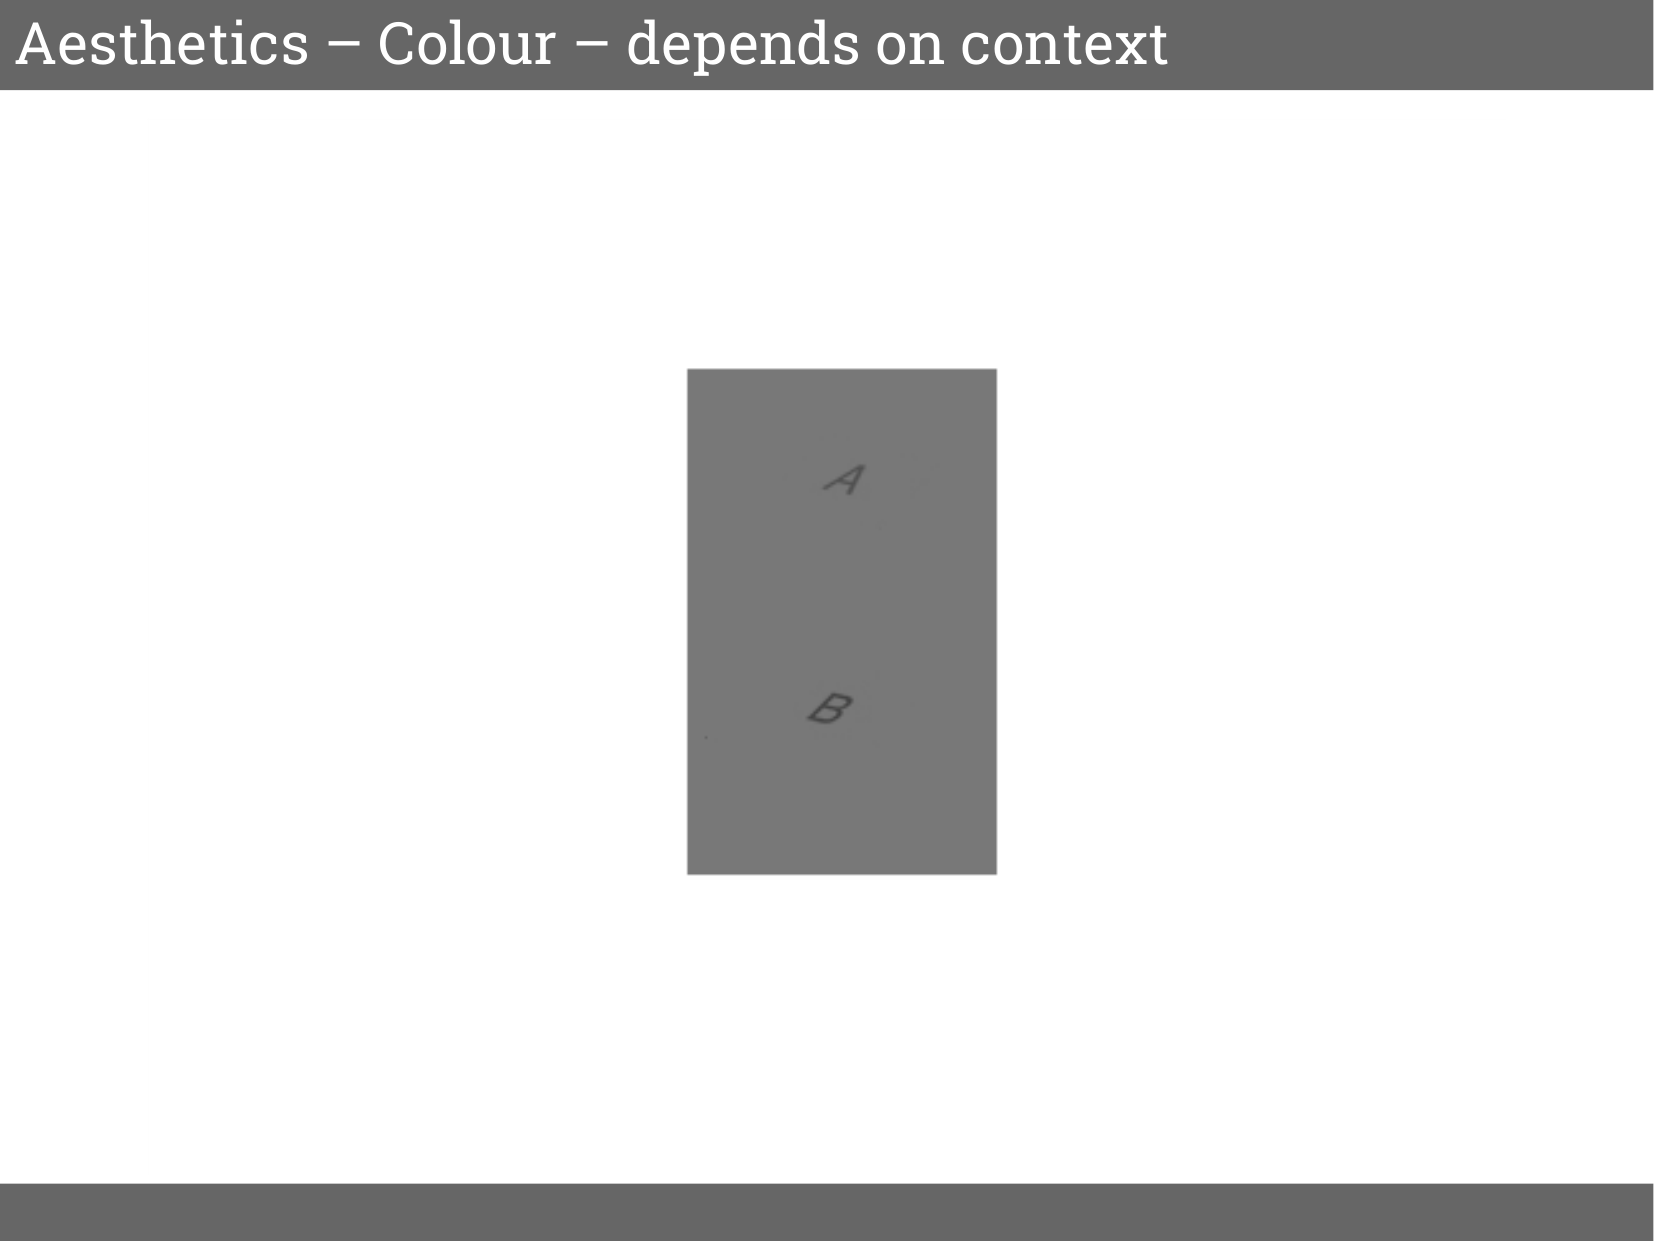

Aesthetics – Colour – depends on context